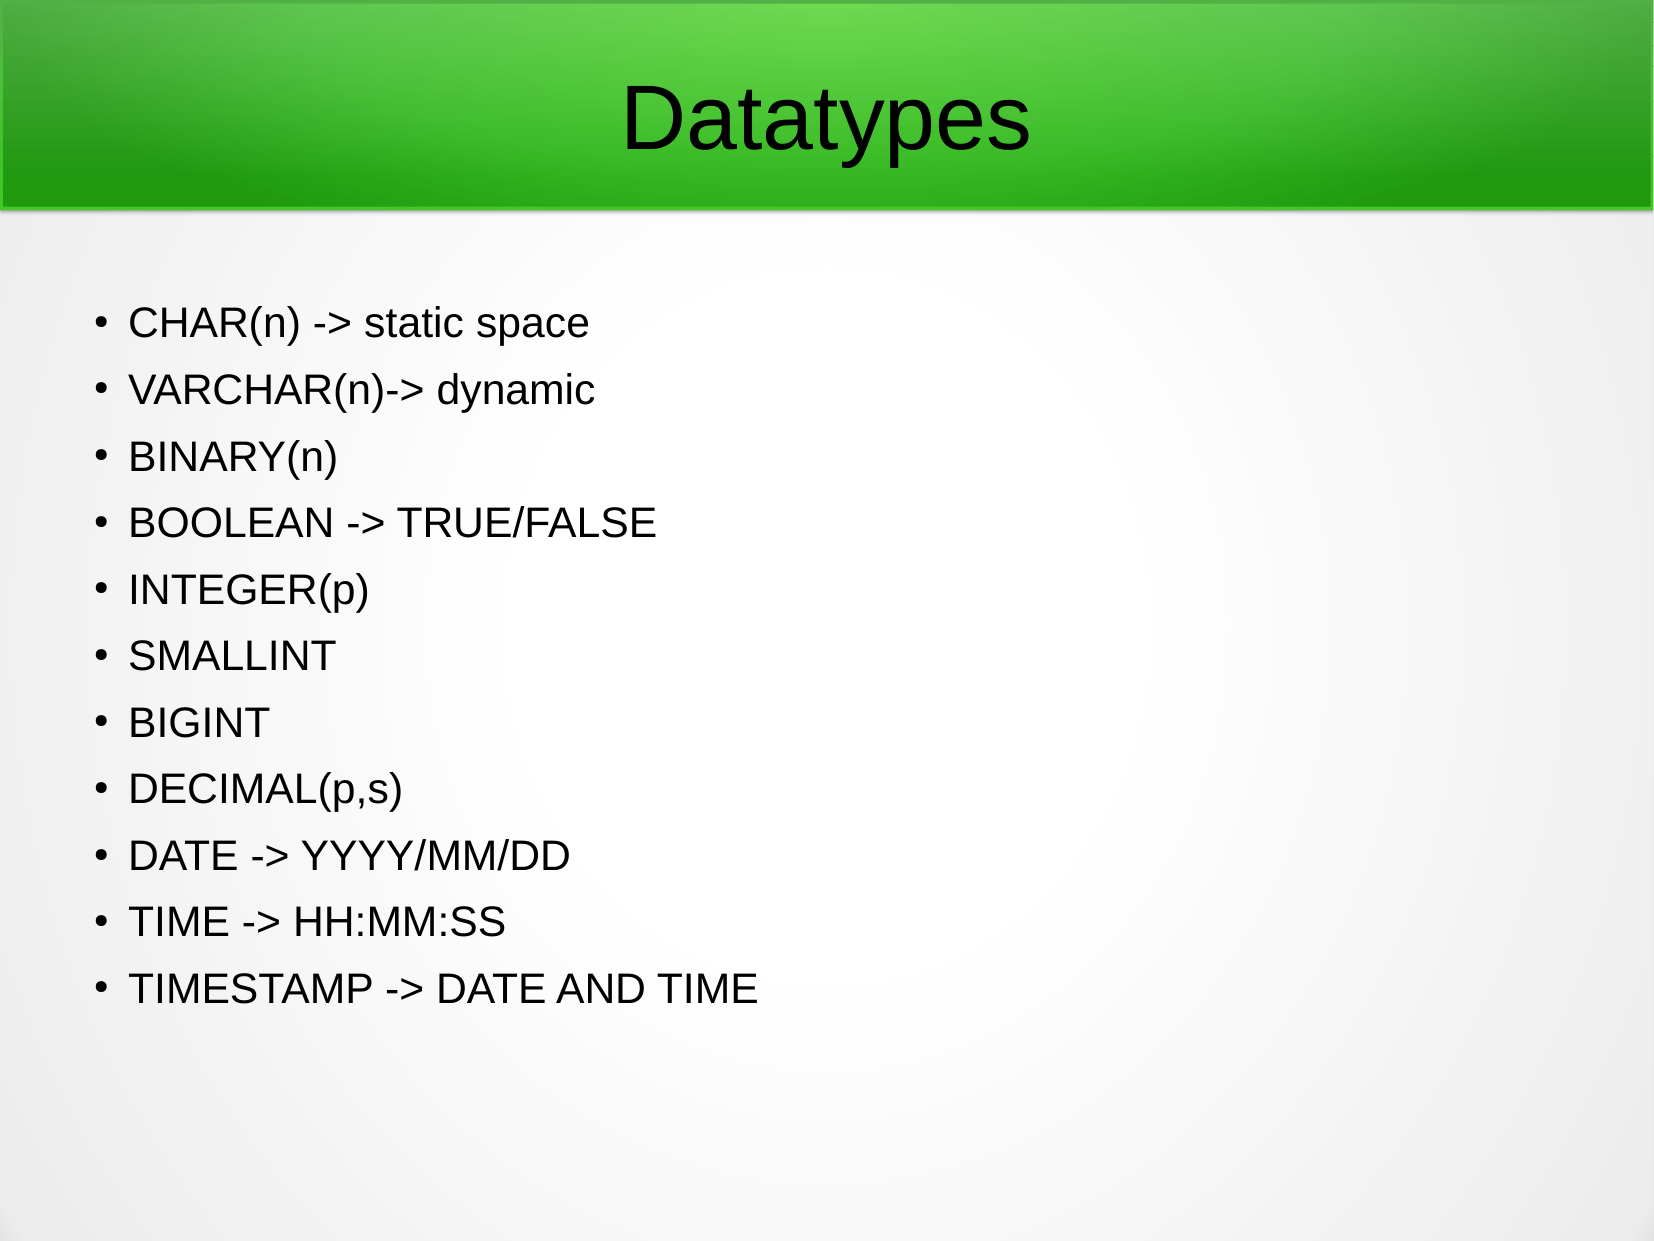

# Datatypes
CHAR(n) -> static space
VARCHAR(n)-> dynamic
BINARY(n)
BOOLEAN -> TRUE/FALSE
INTEGER(p)
SMALLINT
BIGINT
DECIMAL(p,s)
DATE -> YYYY/MM/DD
TIME -> HH:MM:SS
TIMESTAMP -> DATE AND TIME